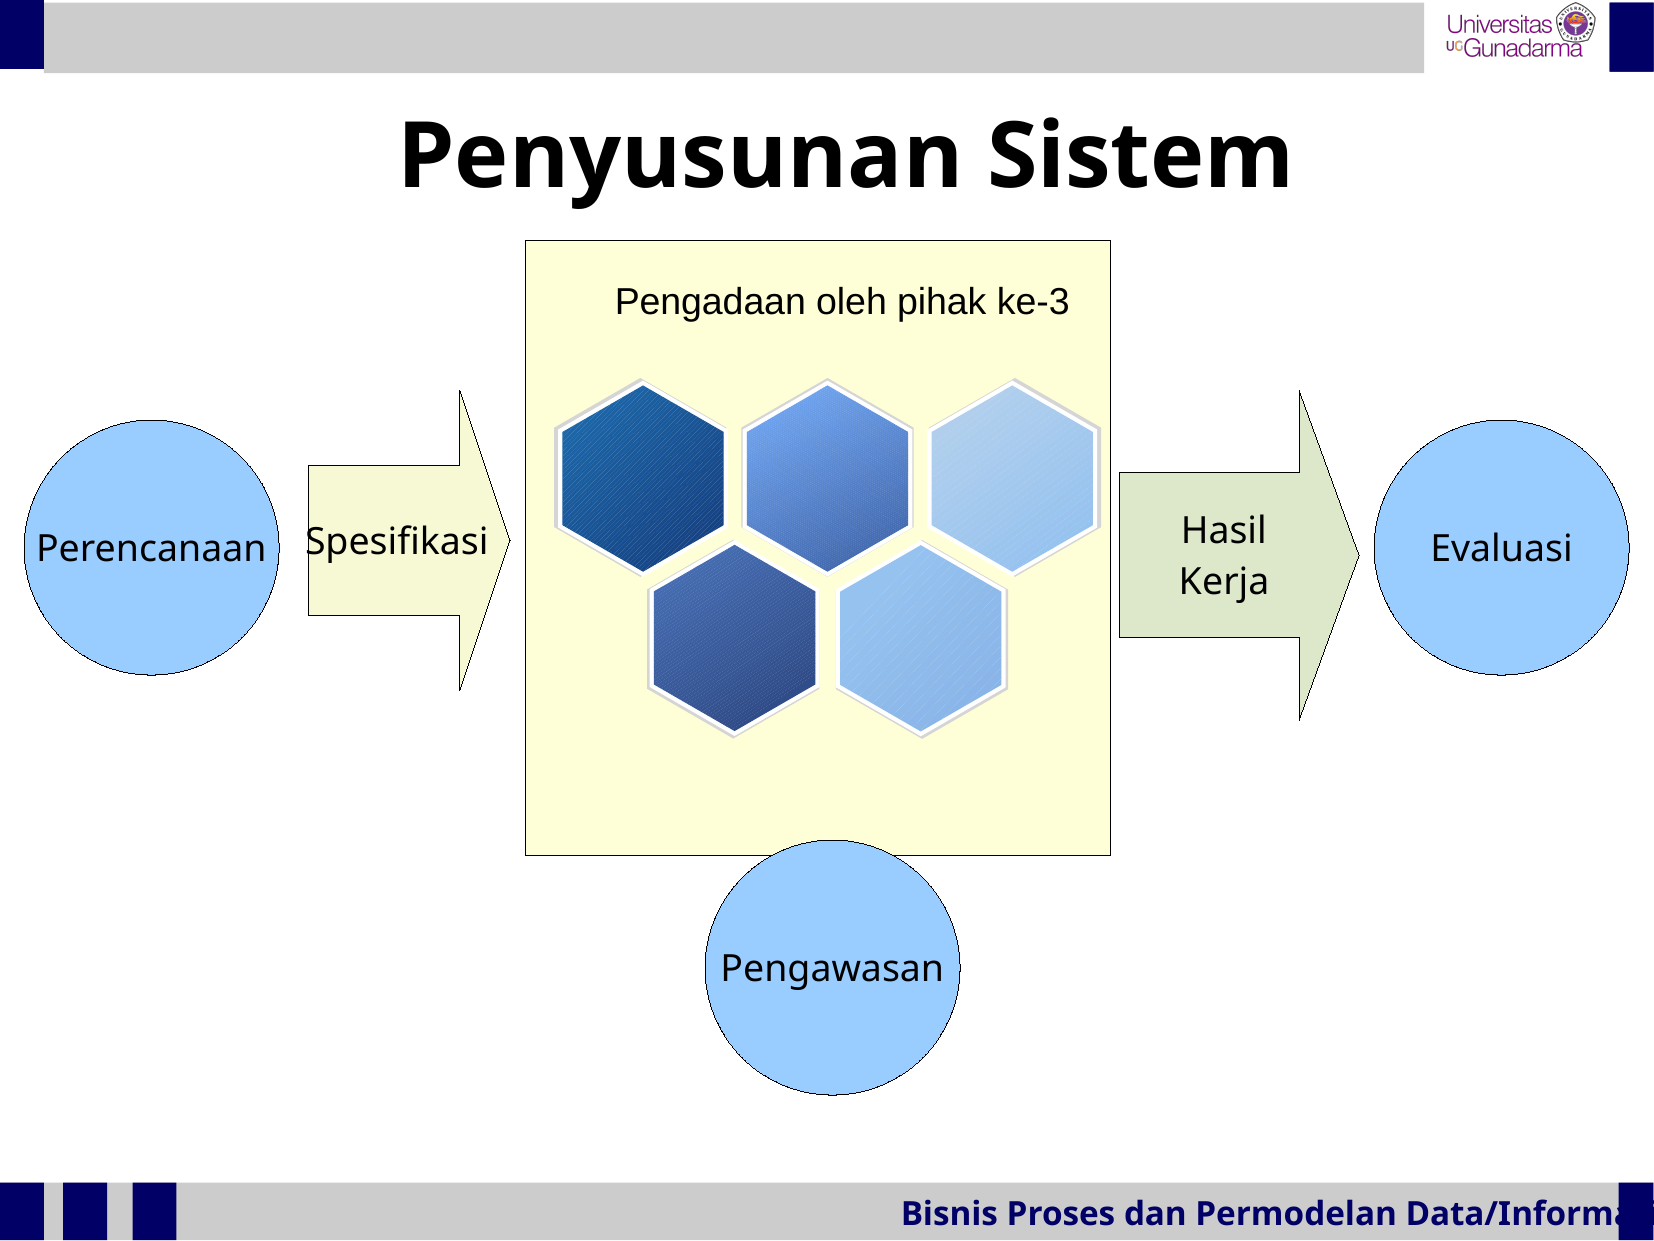

# Penyusunan Sistem
Pengadaan oleh pihak ke-3
Spesifikasi
Hasil
Kerja
Perencanaan
Evaluasi
Pengawasan